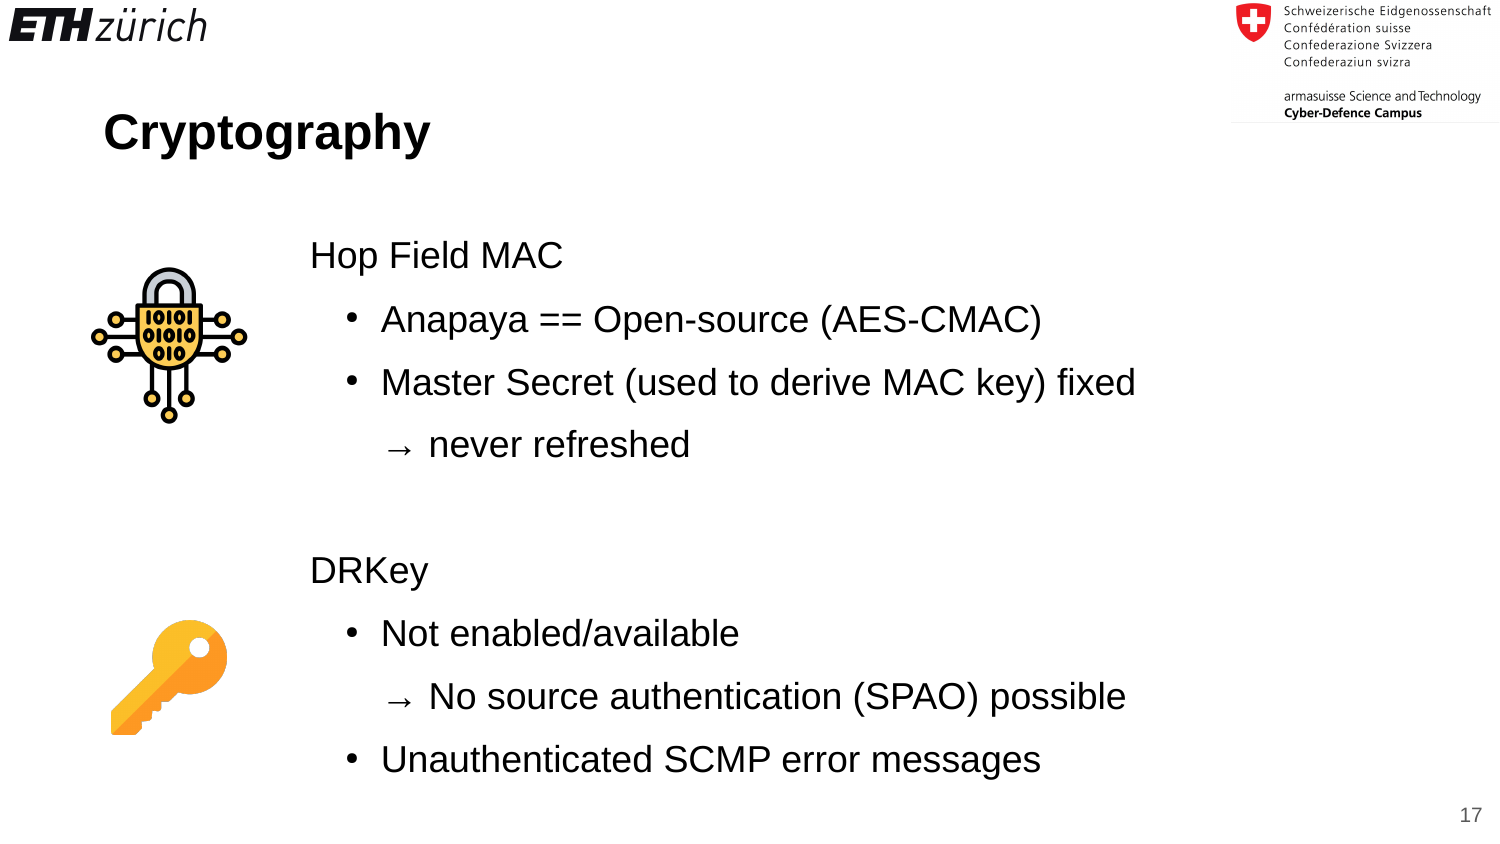

Cryptography
Hop Field MAC
Anapaya == Open-source (AES-CMAC)
Master Secret (used to derive MAC key) fixed
→ never refreshed
DRKey
Not enabled/available
→ No source authentication (SPAO) possible
Unauthenticated SCMP error messages
17